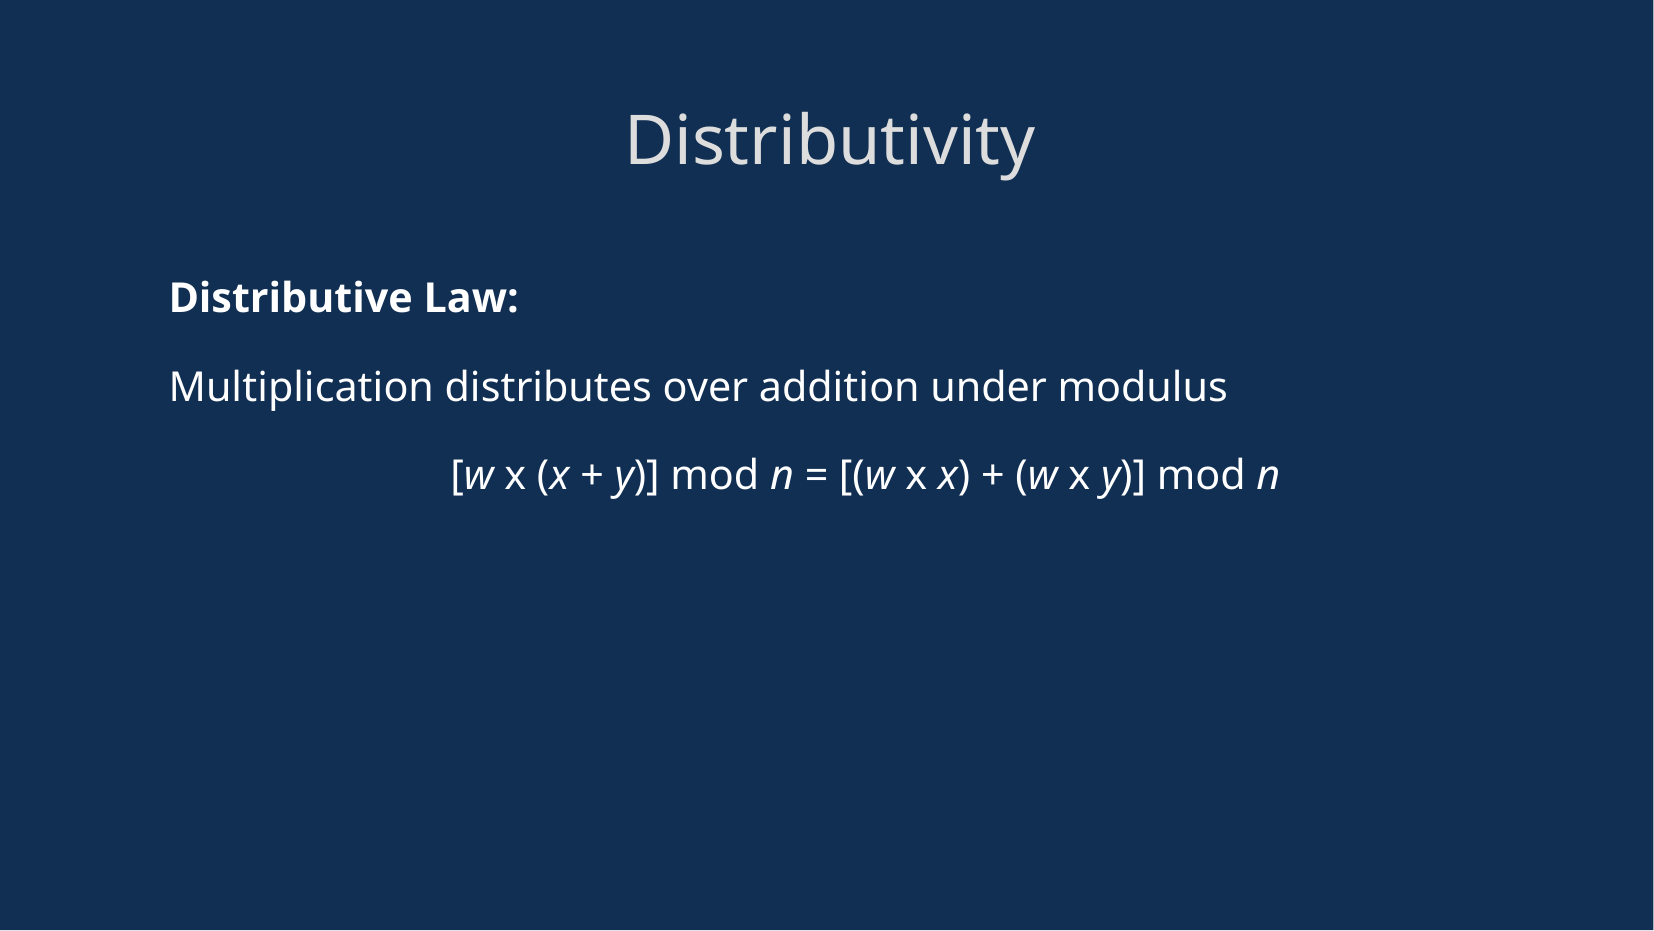

# Distributivity
Distributive Law:
Multiplication distributes over addition under modulus
[w x (x + y)] mod n = [(w x x) + (w x y)] mod n